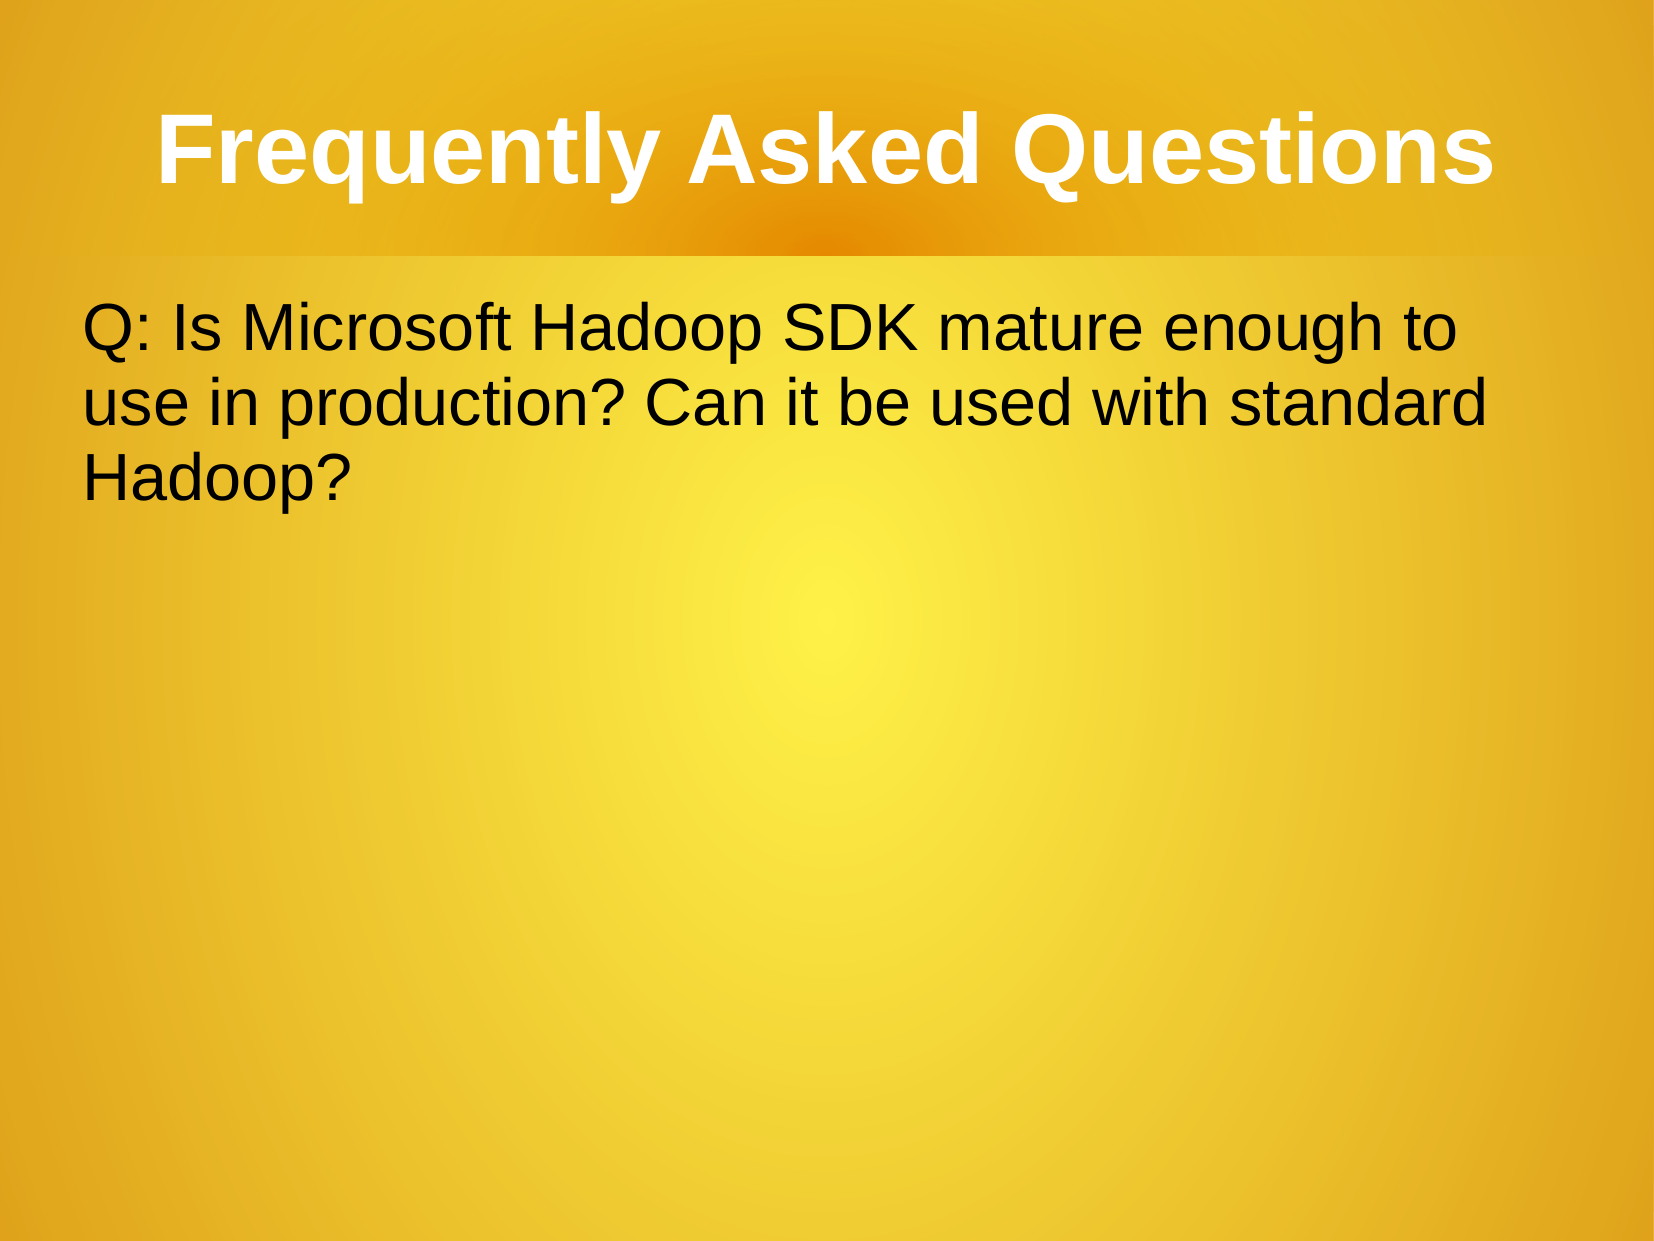

# Frequently Asked Questions
Q: Is Microsoft Hadoop SDK mature enough to use in production? Can it be used with standard Hadoop?